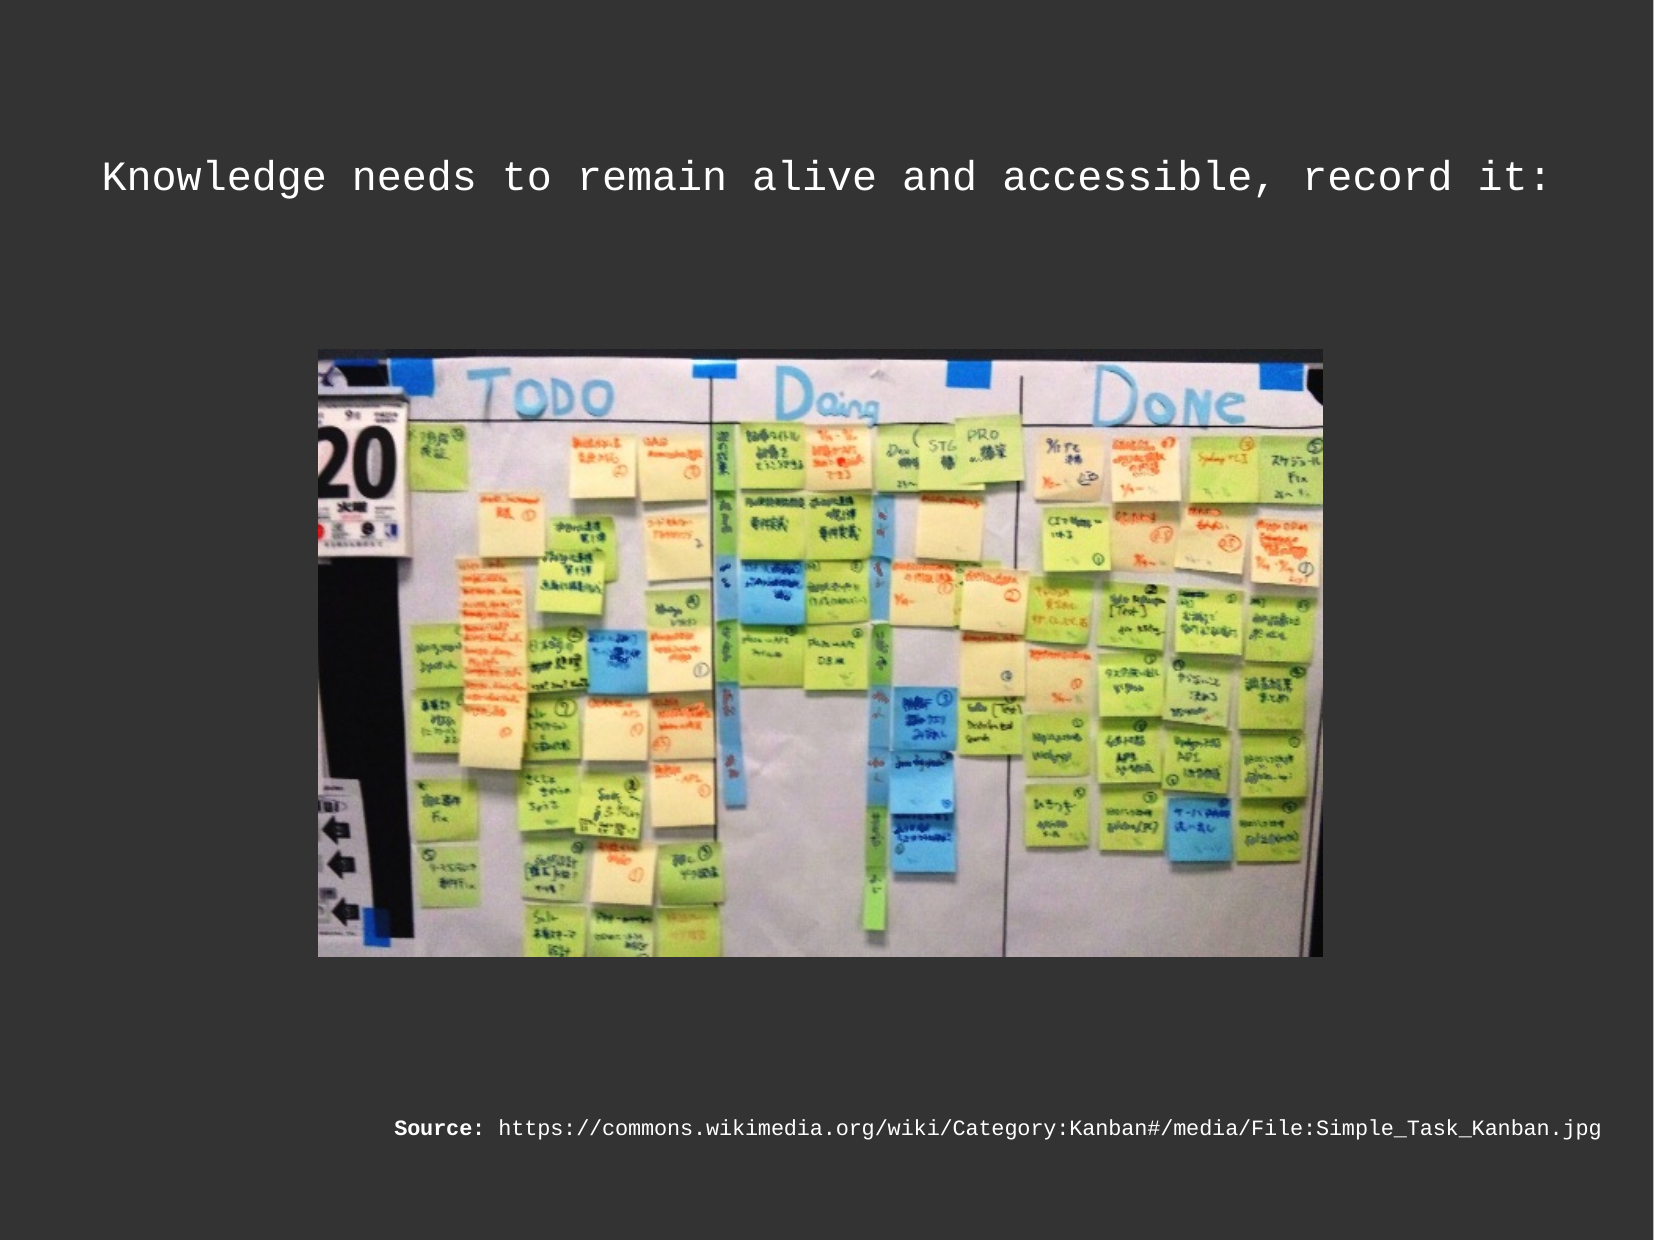

# Knowledge needs to remain alive and accessible, record it:
Source: https://commons.wikimedia.org/wiki/Category:Kanban#/media/File:Simple_Task_Kanban.jpg